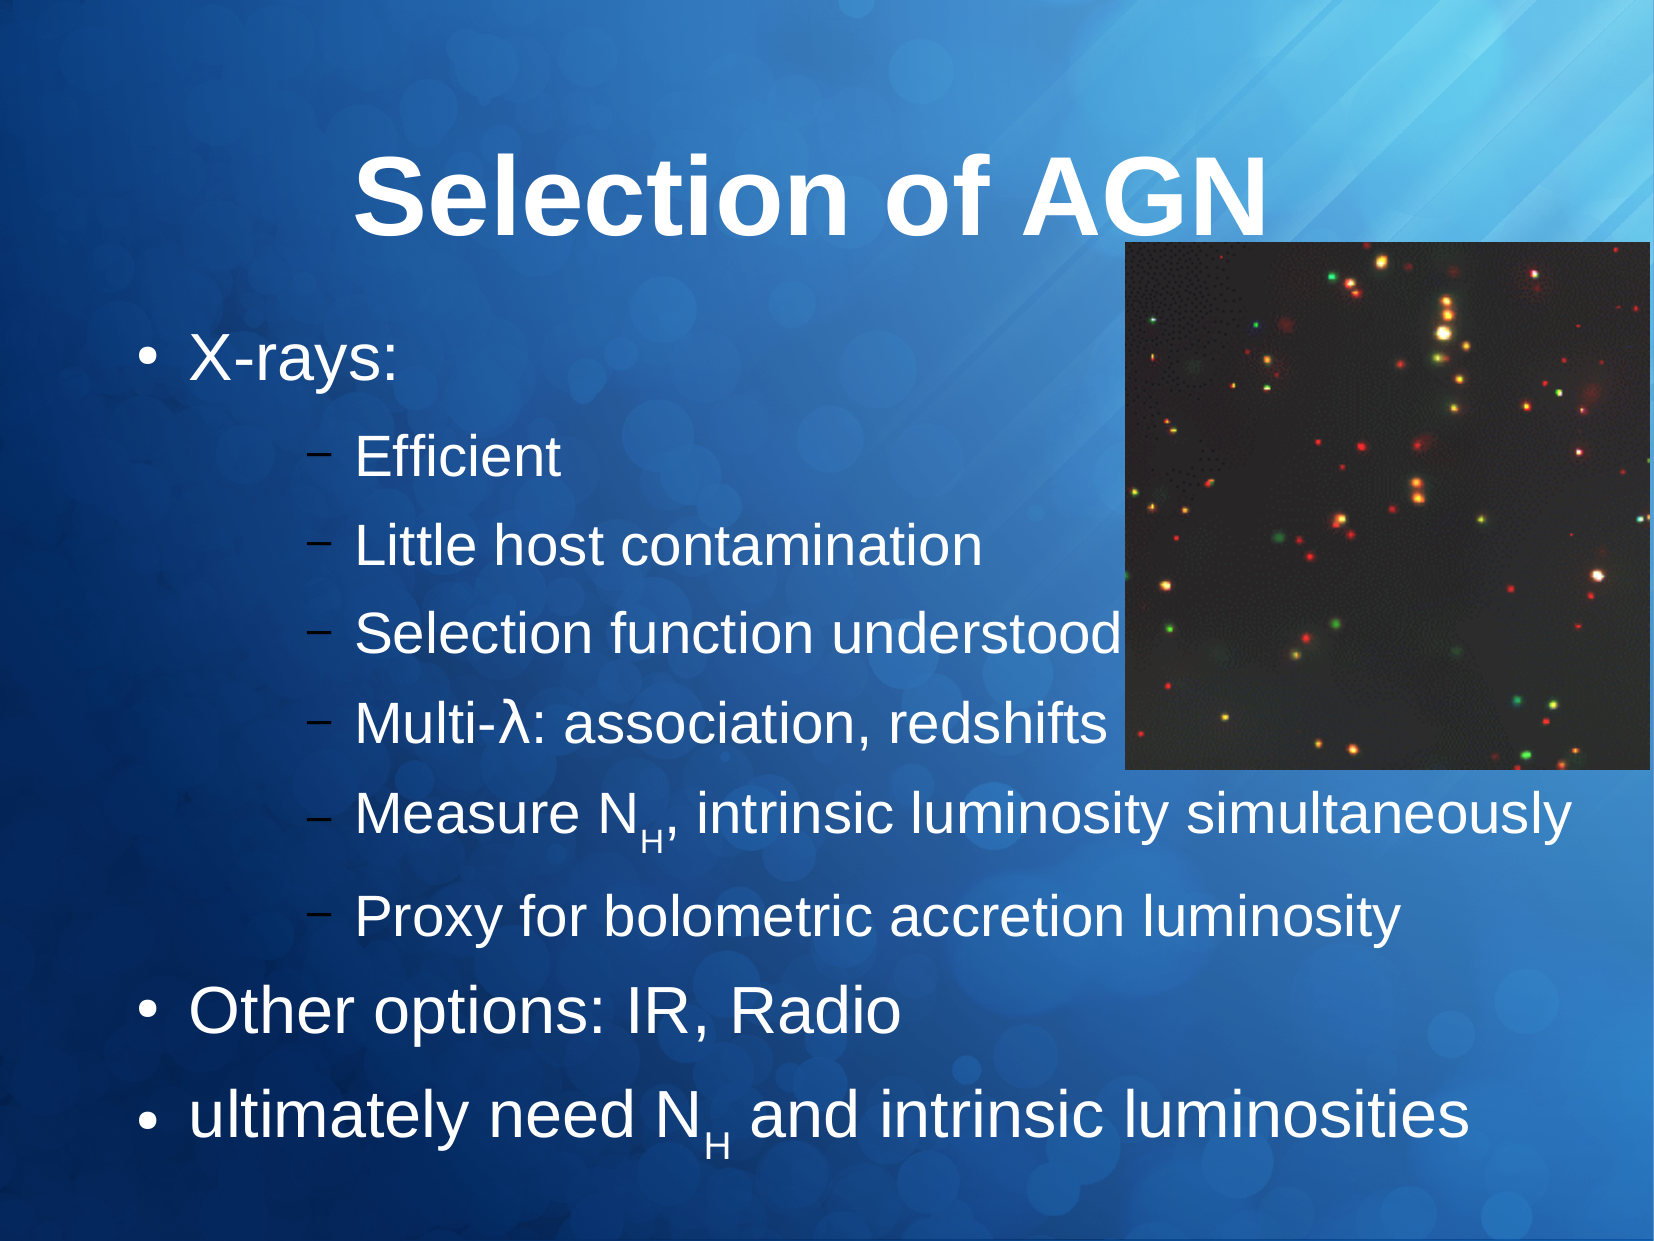

# Selection of AGN
X-rays:
Efficient
Little host contamination
Selection function understood
Multi-λ: association, redshifts
Measure NH, intrinsic luminosity simultaneously
Proxy for bolometric accretion luminosity
Other options: IR, Radio
ultimately need NH and intrinsic luminosities